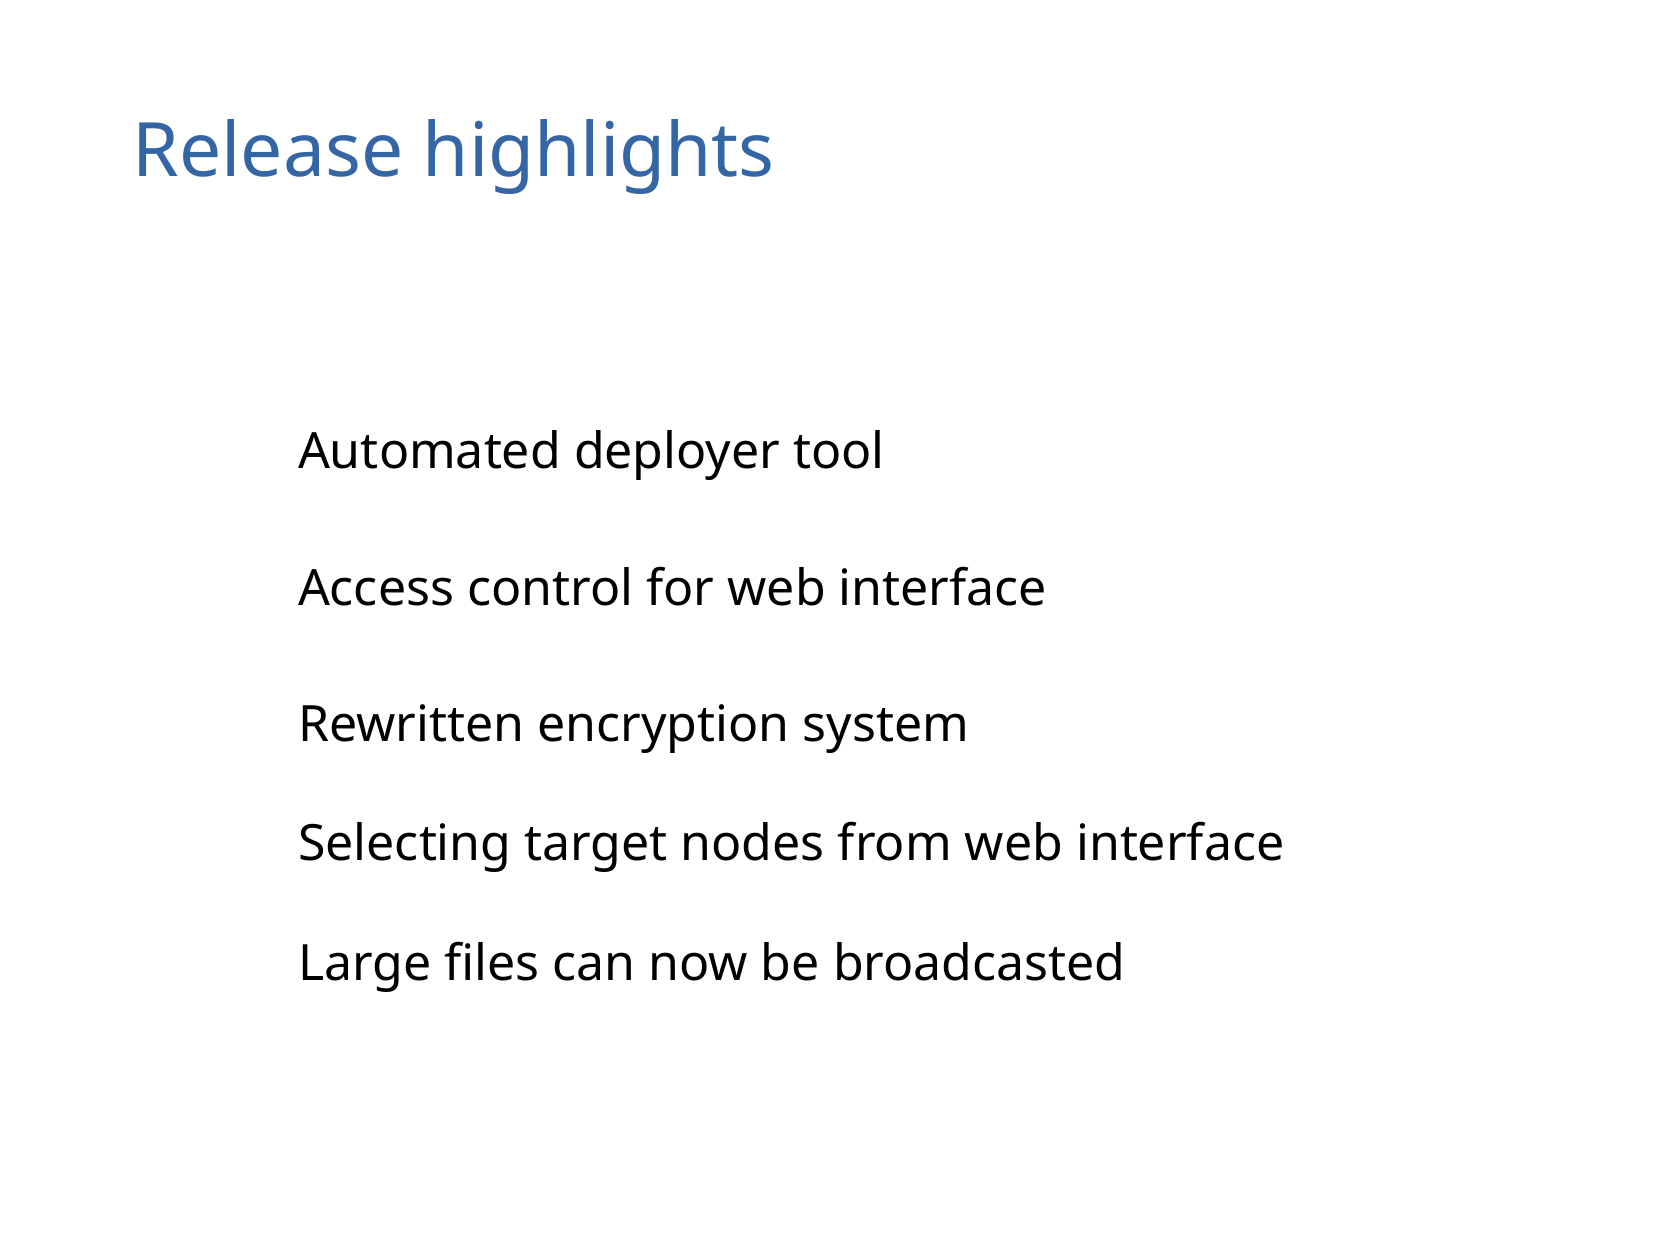

Release highlights
Automated deployer tool
Access control for web interface
Rewritten encryption system
Selecting target nodes from web interface
Large files can now be broadcasted